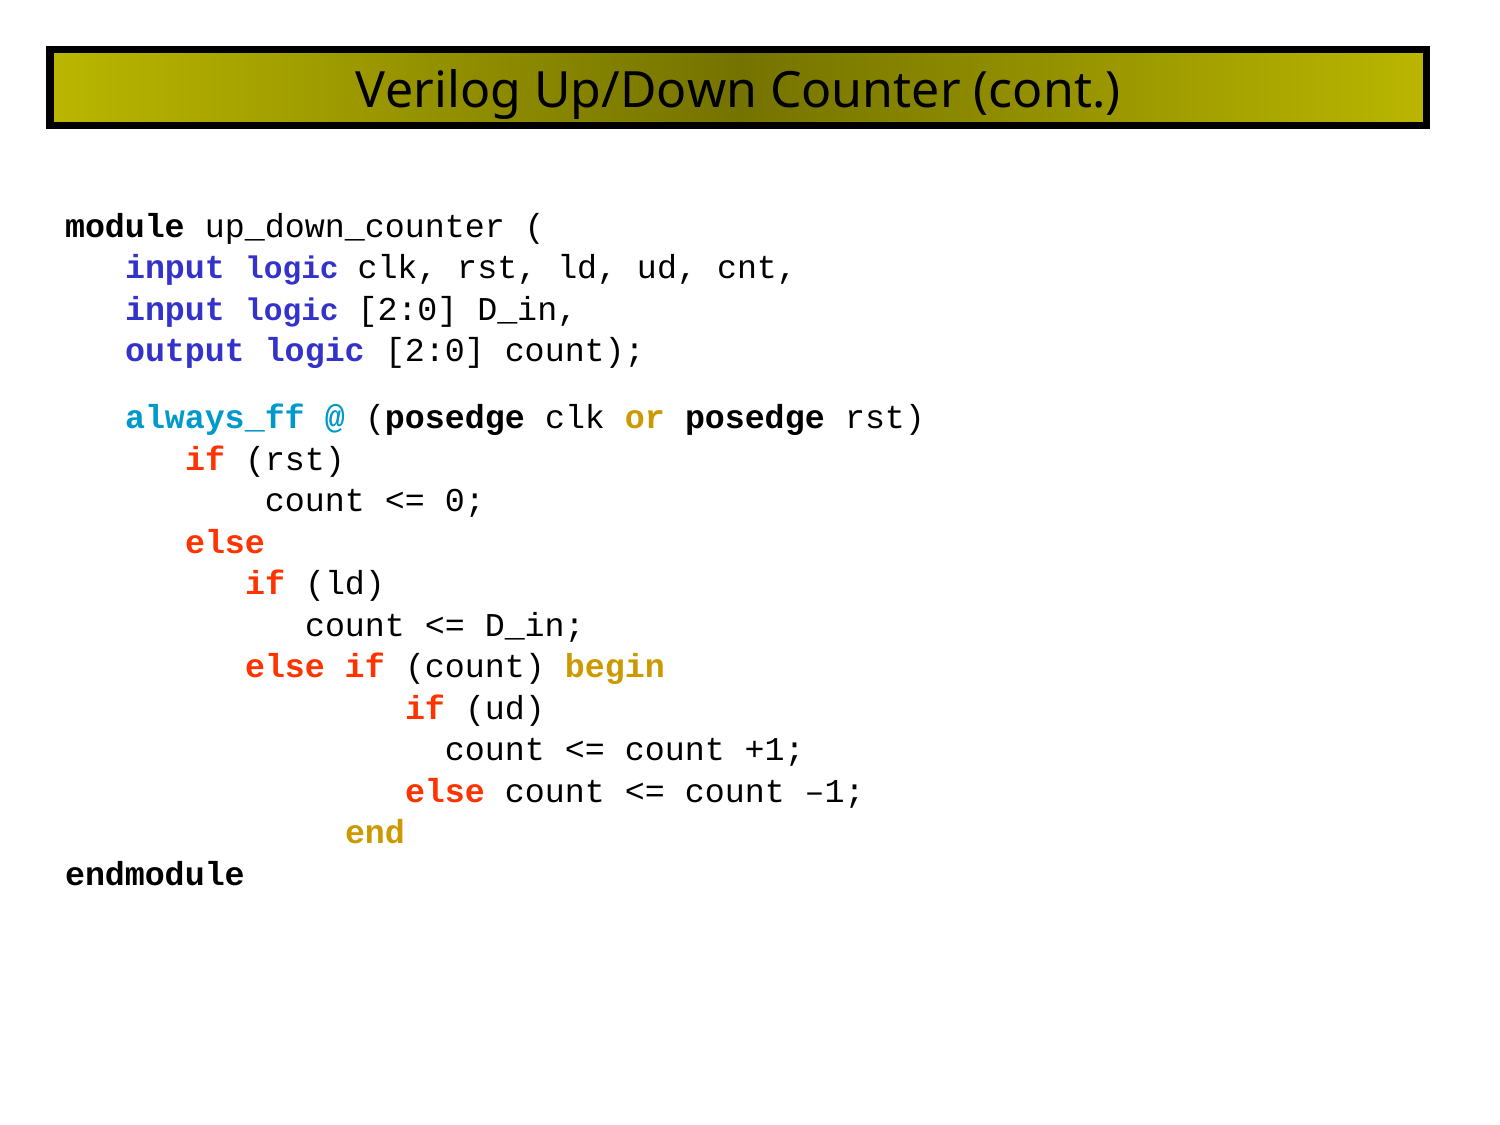

# Verilog Up/Down Counter (cont.)‏
module up_down_counter (
 input logic clk, rst, ld, ud, cnt,
 input logic [2:0] D_in,
 output logic [2:0] count);
 always_ff @ (posedge clk or posedge rst)‏
 if (rst)
 count <= 0;
 else
 if (ld)
 count <= D_in;
 else if (count) begin
 if (ud)
 count <= count +1;
 else count <= count –1;
 end
endmodule